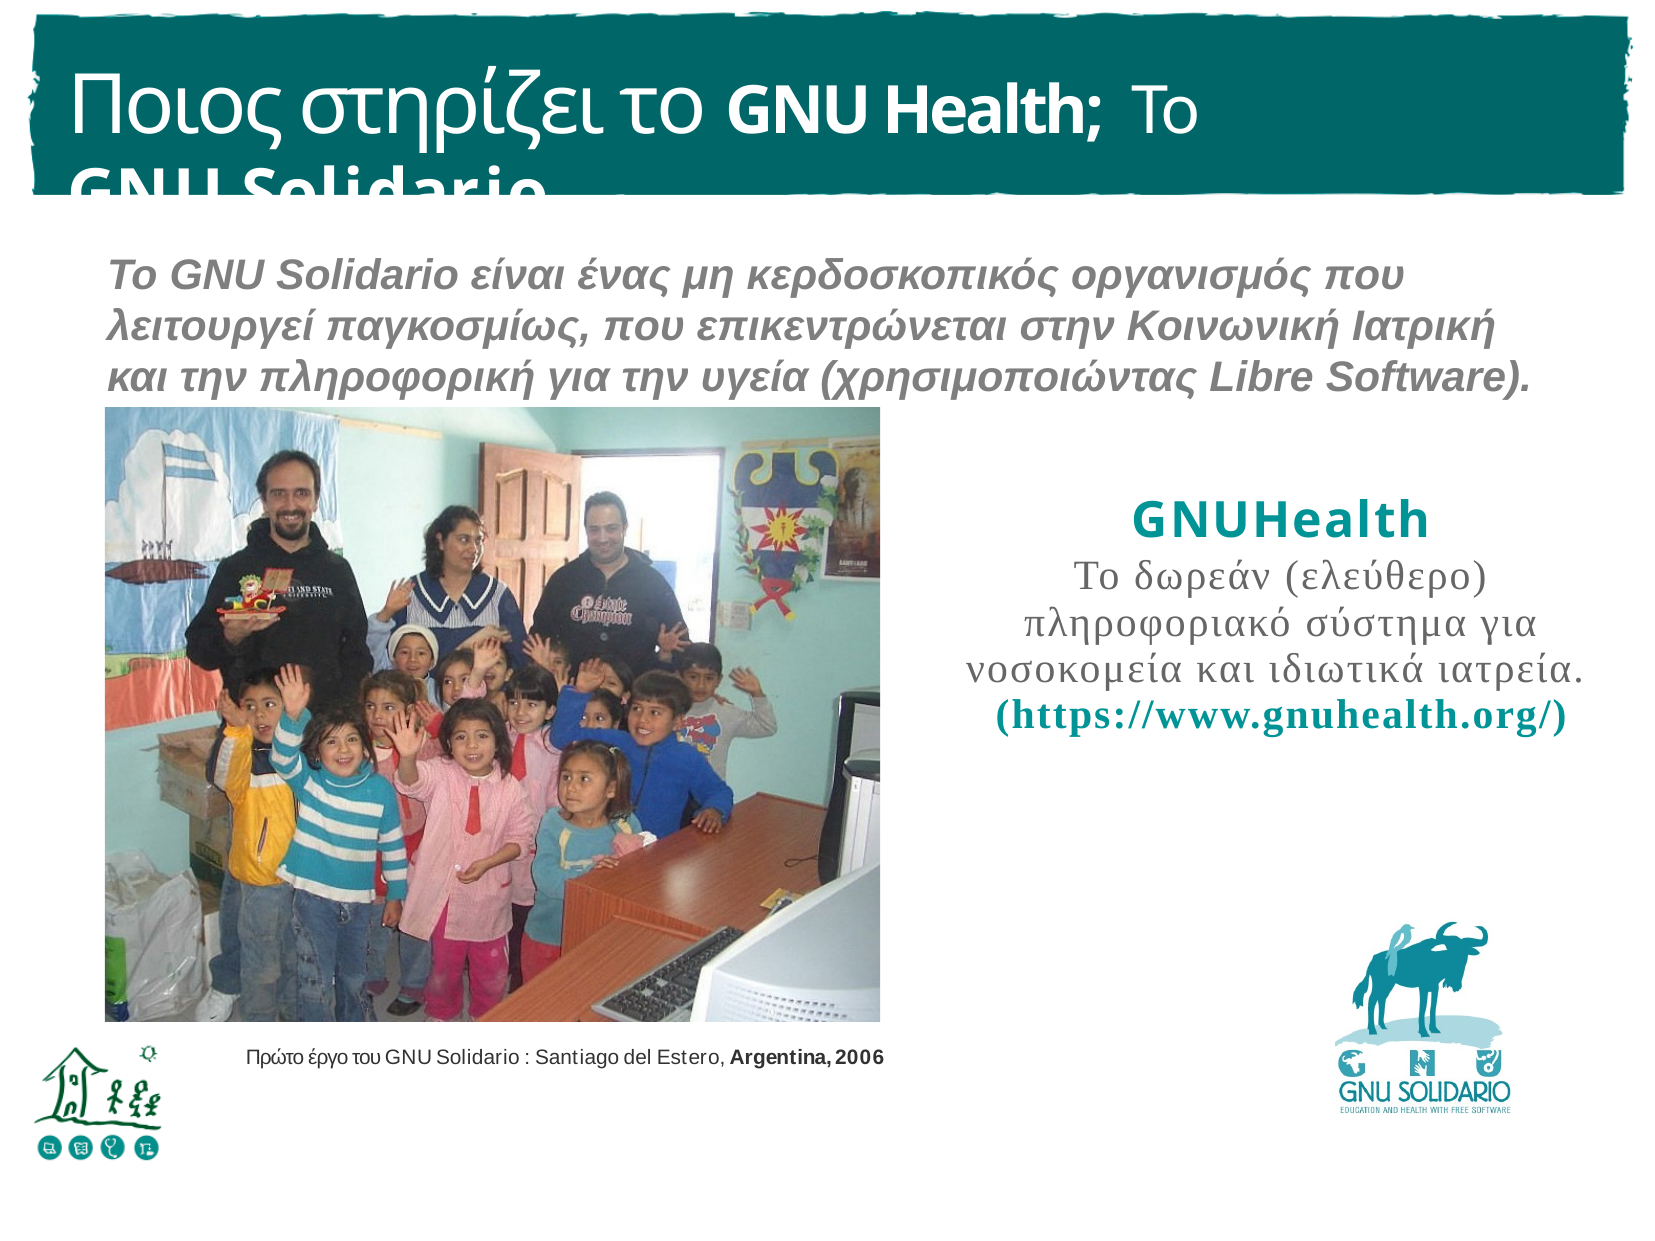

Ποιος στηρίζει το GNU Health; Το GNUSolidario
Το GNU Solidario είναι ένας μη κερδοσκοπικός οργανισμός που λειτουργεί παγκοσμίως, που επικεντρώνεται στην Κοινωνική Ιατρική και την πληροφορική για την υγεία (χρησιμοποιώντας Libre Software).
GNUHealth
Το δωρεάν (ελεύθερο) πληροφοριακό σύστημα για νοσοκομεία και ιδιωτικά ιατρεία.
(https://www.gnuhealth.org/)
Πρώτο έργο του GNUSolidario: SantiagodelEstero,Argentina,2006